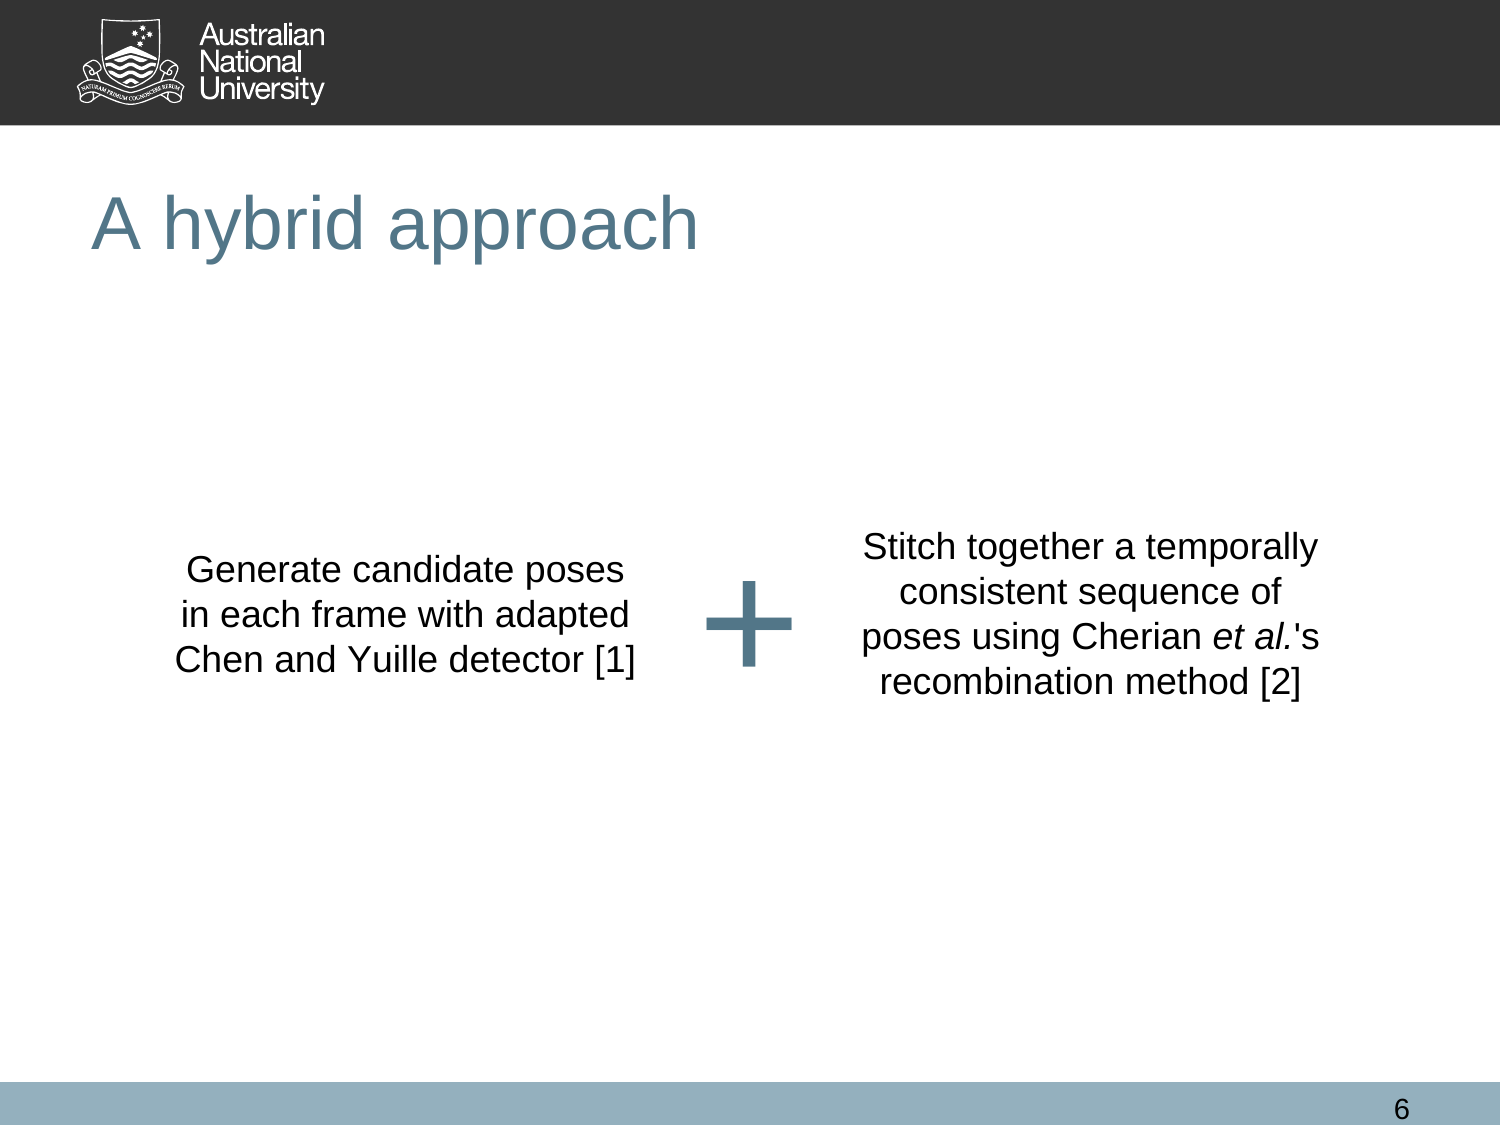

# A hybrid approach
+
Stitch together a temporally consistent sequence of poses using Cherian et al.'s recombination method [2]
Generate candidate poses in each frame with adapted Chen and Yuille detector [1]